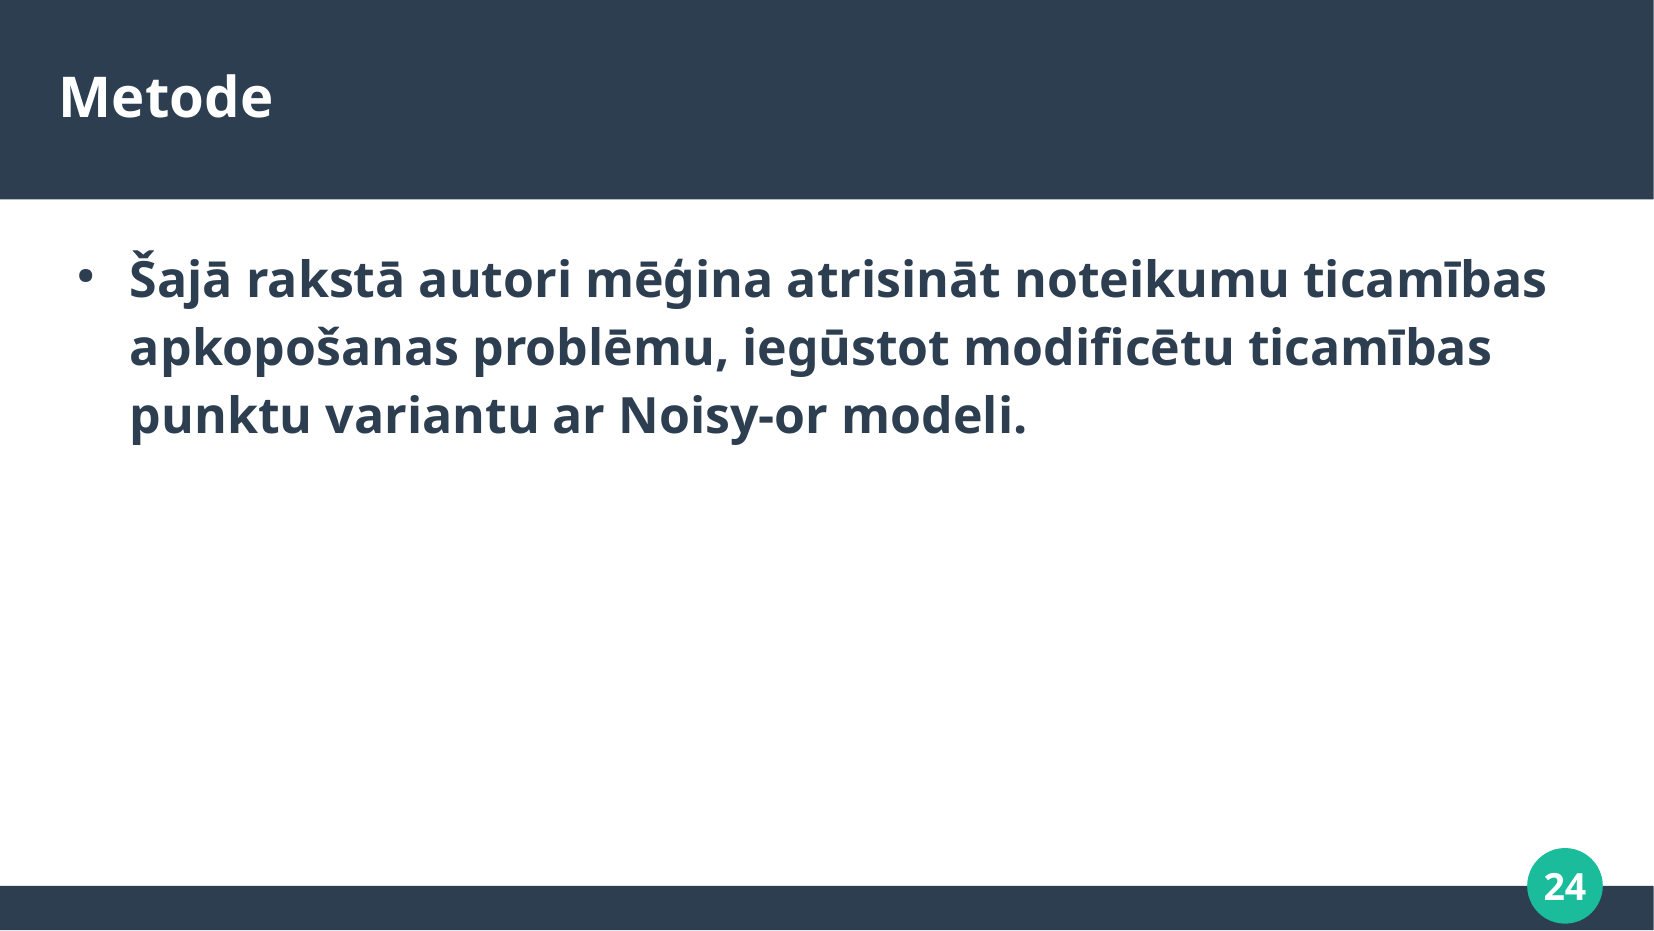

# Metode
Šajā rakstā autori mēģina atrisināt noteikumu ticamības apkopošanas problēmu, iegūstot modificētu ticamības punktu variantu ar Noisy-or modeli.